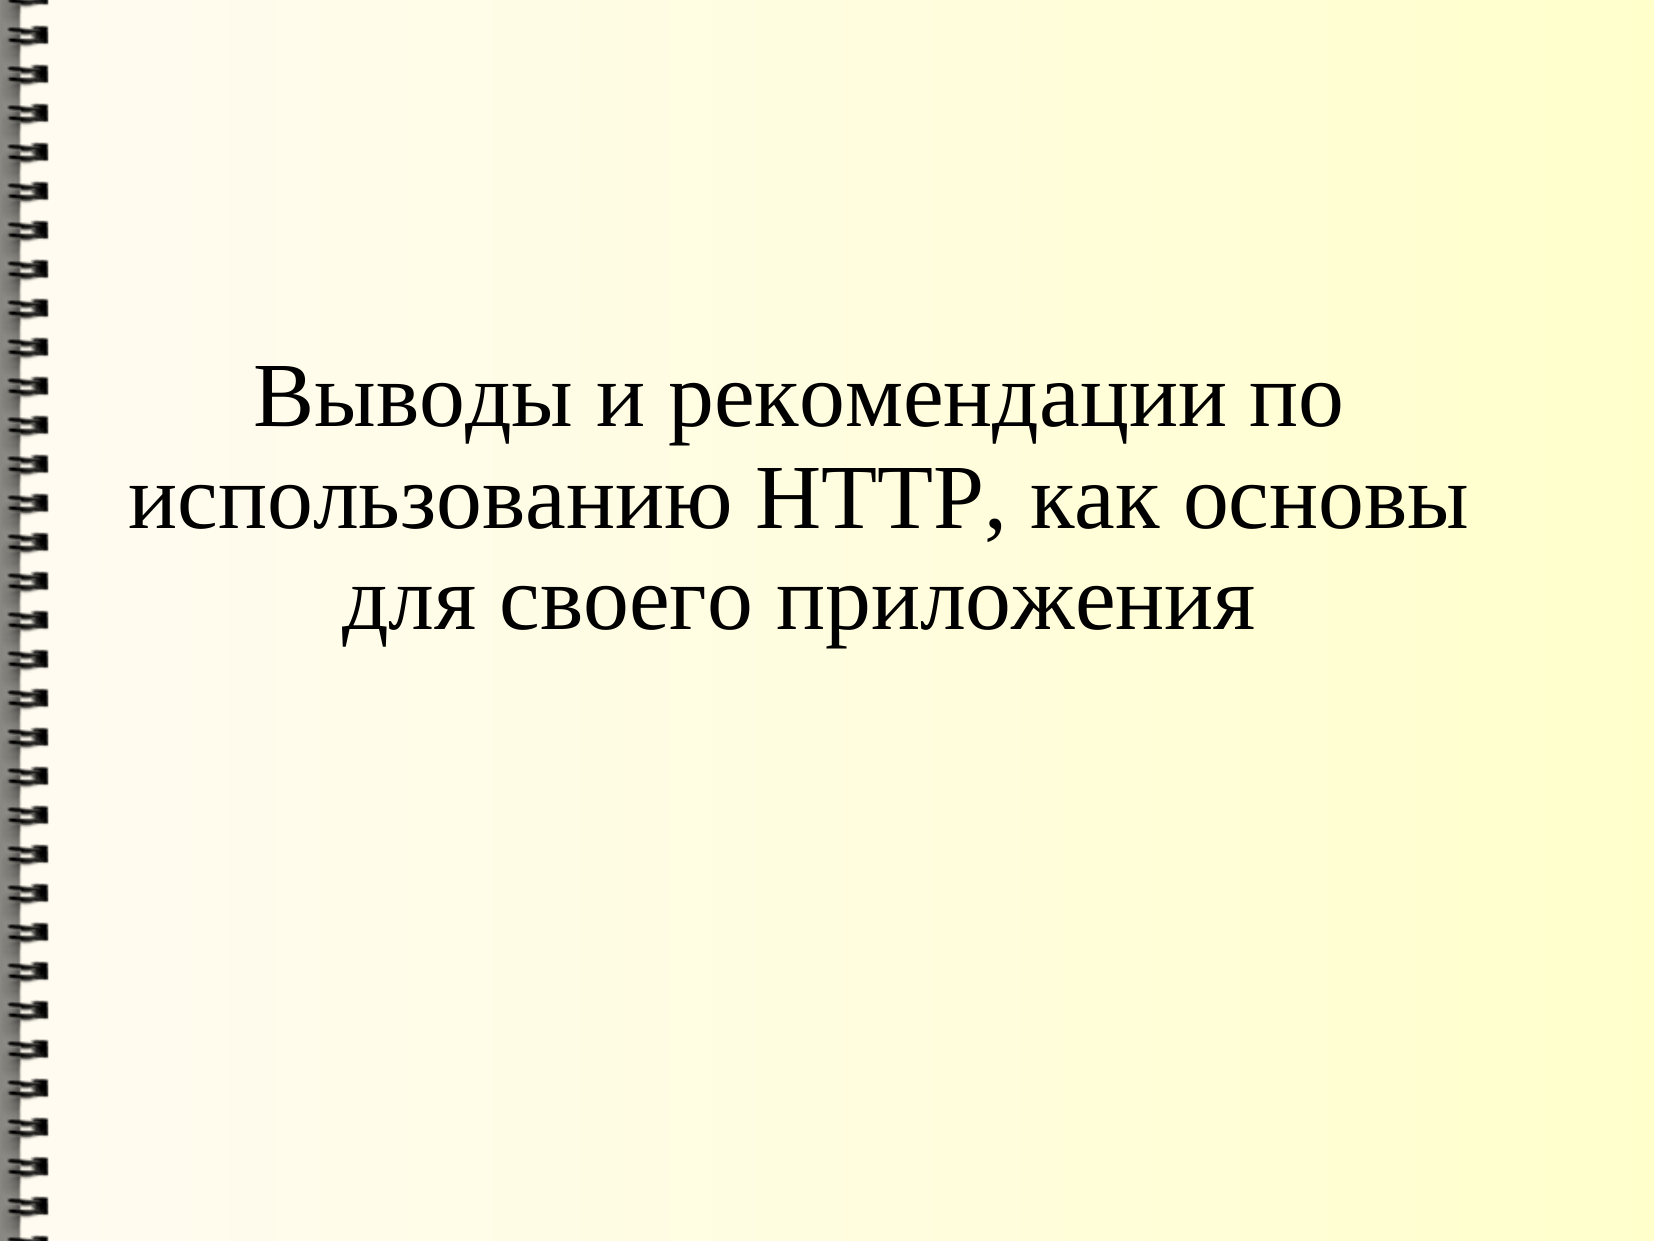

# Выводы и рекомендации по использованию HTTP, как основы для своего приложения